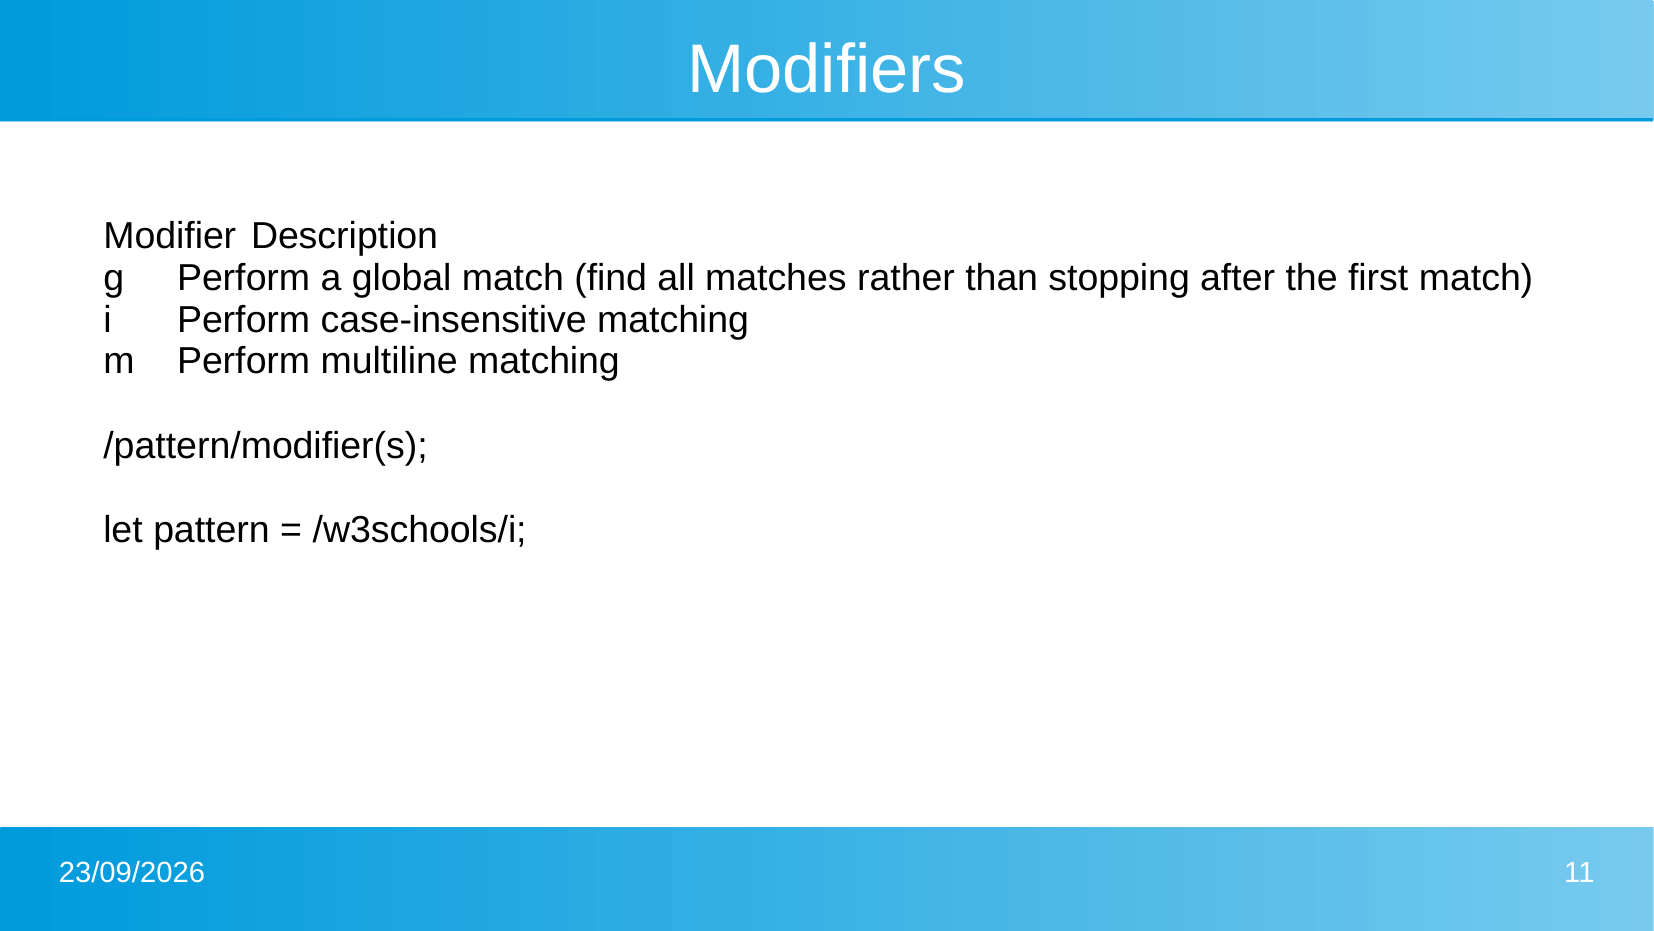

# Modifiers
Modifier	Description
g	Perform a global match (find all matches rather than stopping after the first match)
i	Perform case-insensitive matching
m	Perform multiline matching
/pattern/modifier(s);
let pattern = /w3schools/i;
11